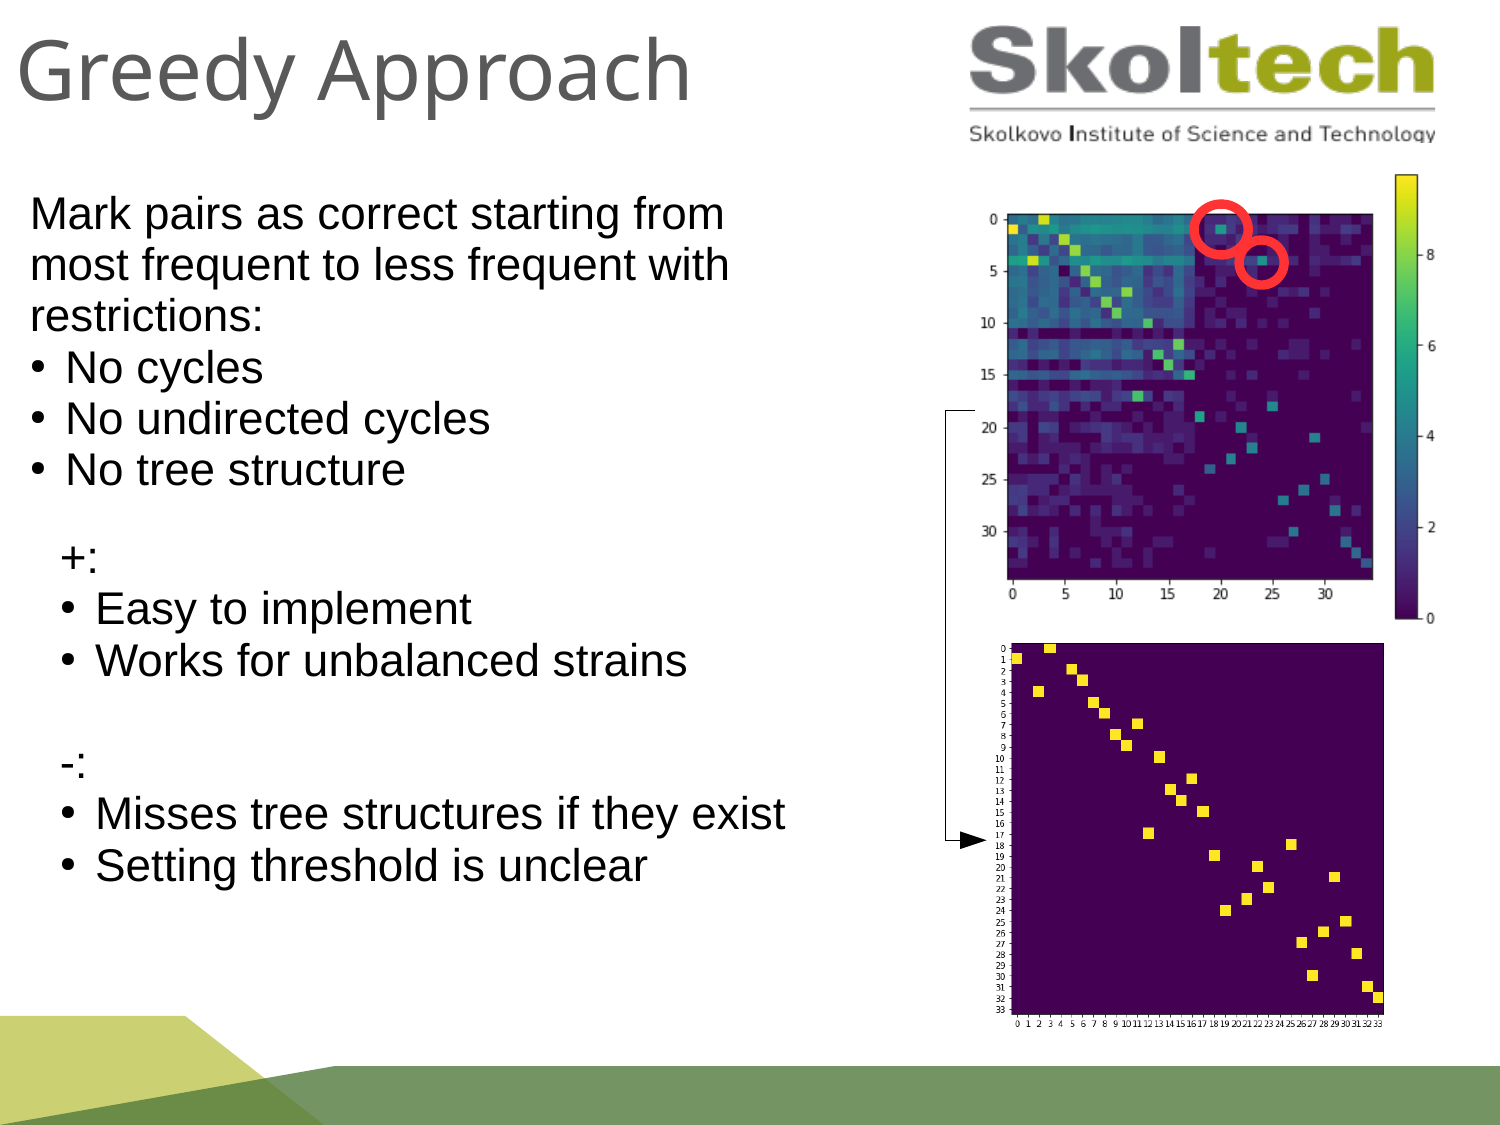

# Greedy Approach
Mark pairs as correct starting from most frequent to less frequent with restrictions:
No cycles
No undirected cycles
No tree structure
+:
Easy to implement
Works for unbalanced strains
-:
Misses tree structures if they exist
Setting threshold is unclear